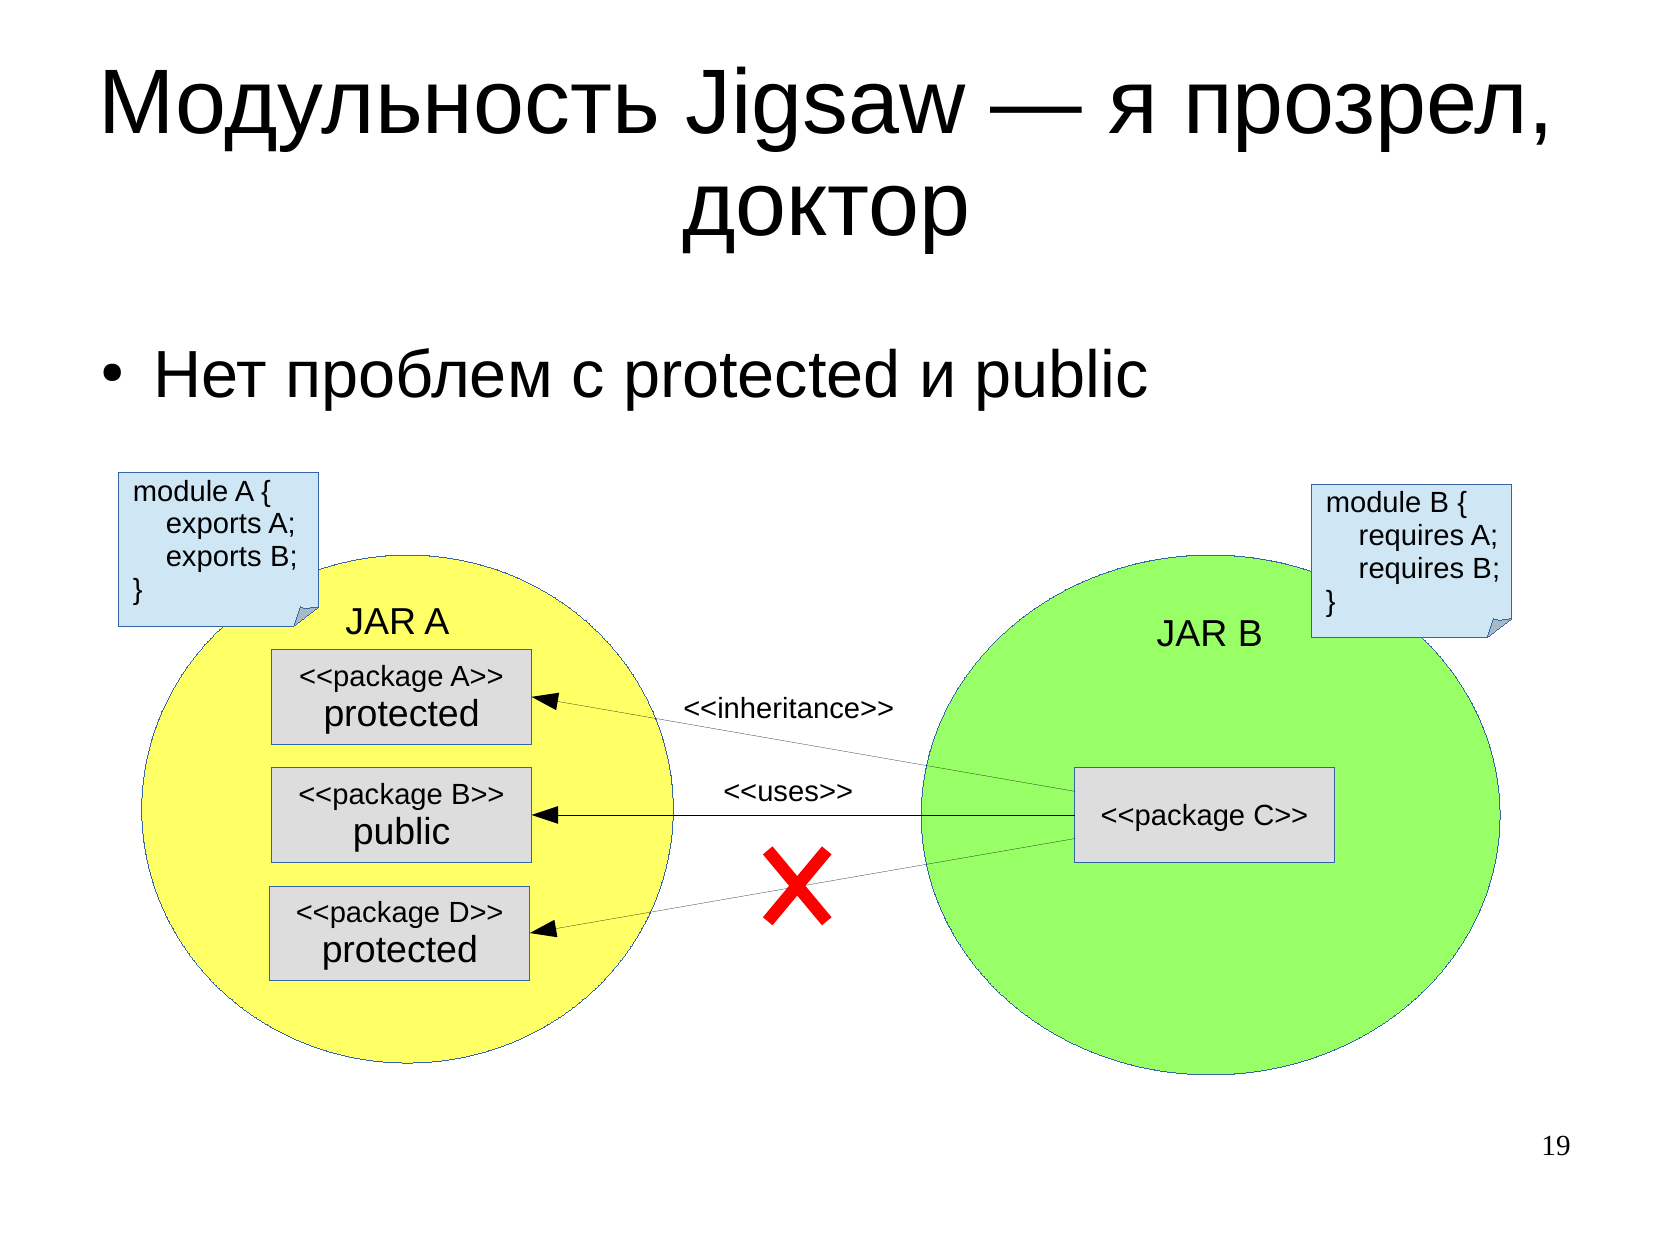

# Модульность Jigsaw — я прозрел, доктор
Нет проблем с protected и public
module A {
 exports A;
 exports B;
}
module B {
 requires A;
 requires B;
}
JAR A
JAR B
<<package A>>
protected
<<inheritance>>
<<package B>>
public
<<uses>>
<<package C>>
<<package D>>
protected
19